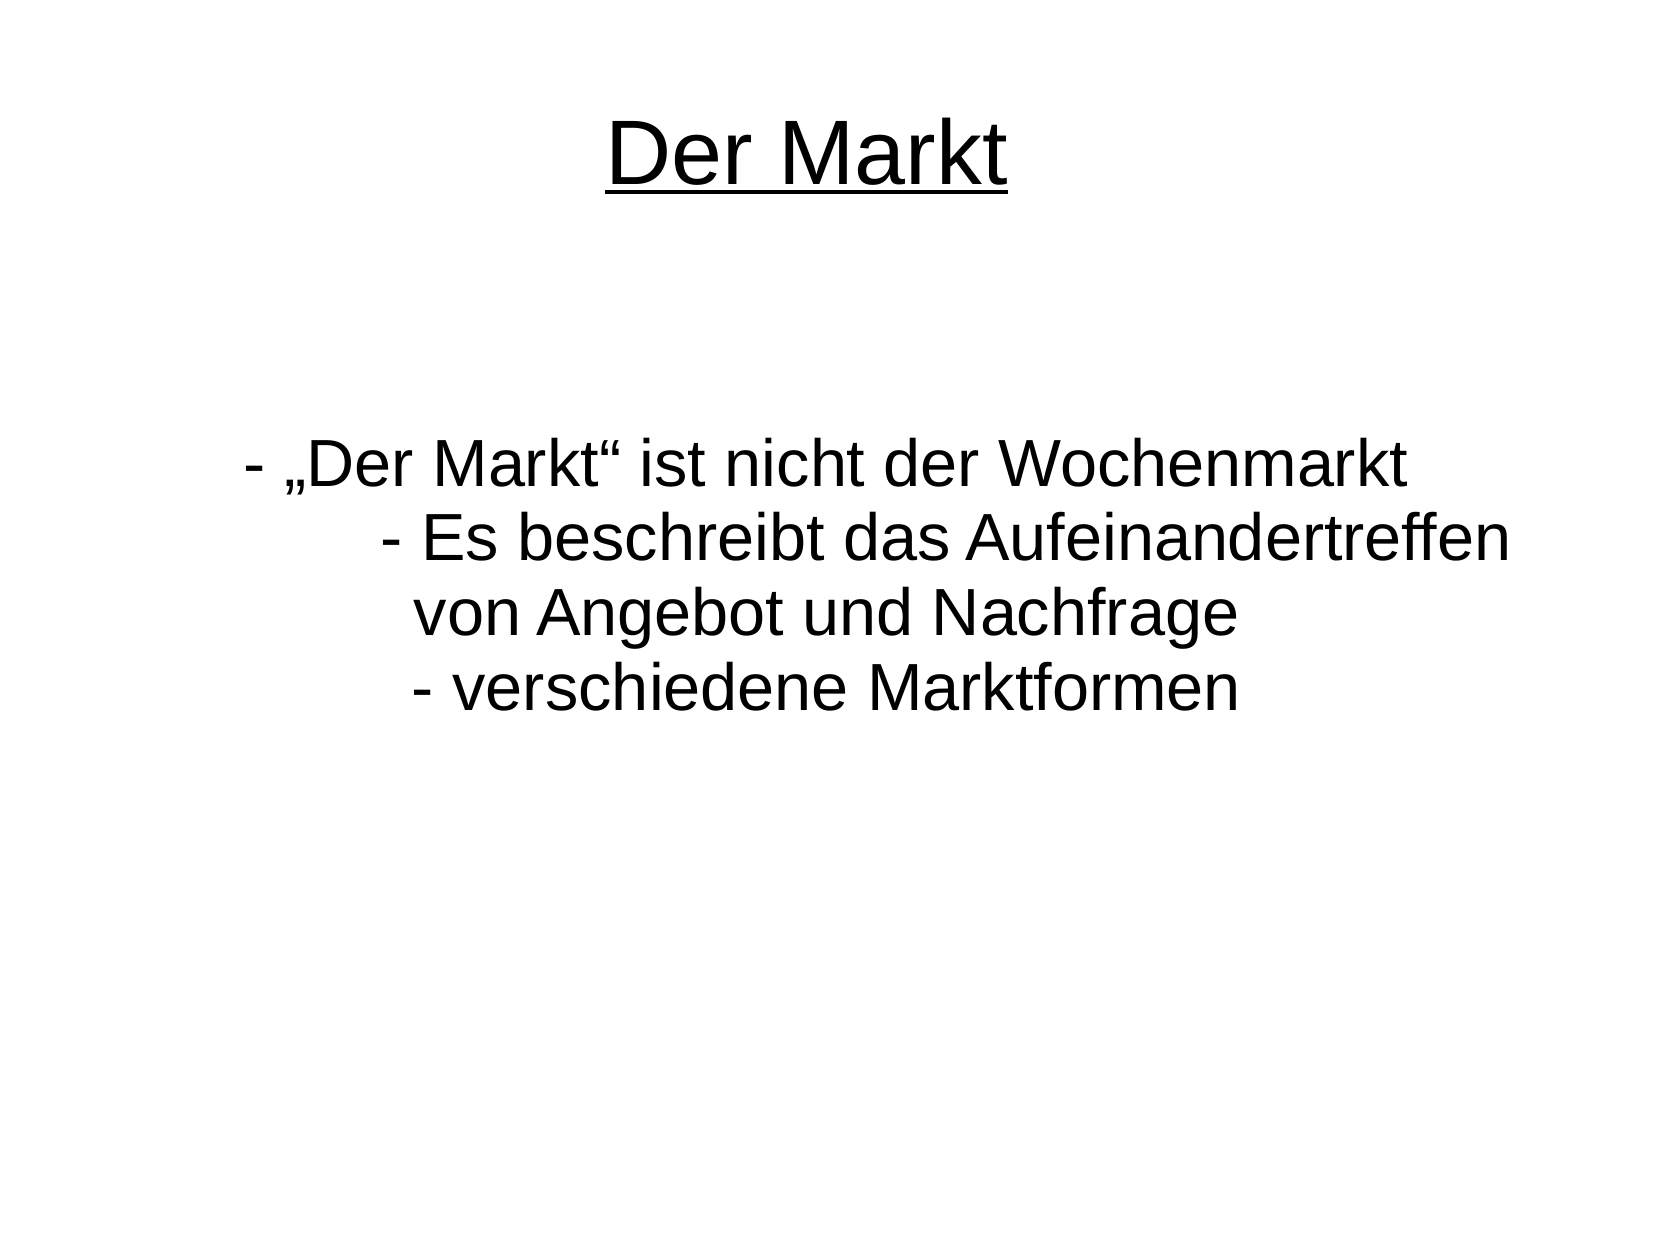

# Der Markt
- „Der Markt“ ist nicht der Wochenmarkt
			 - Es beschreibt das Aufeinandertreffen von Angebot und Nachfrage
- verschiedene Marktformen